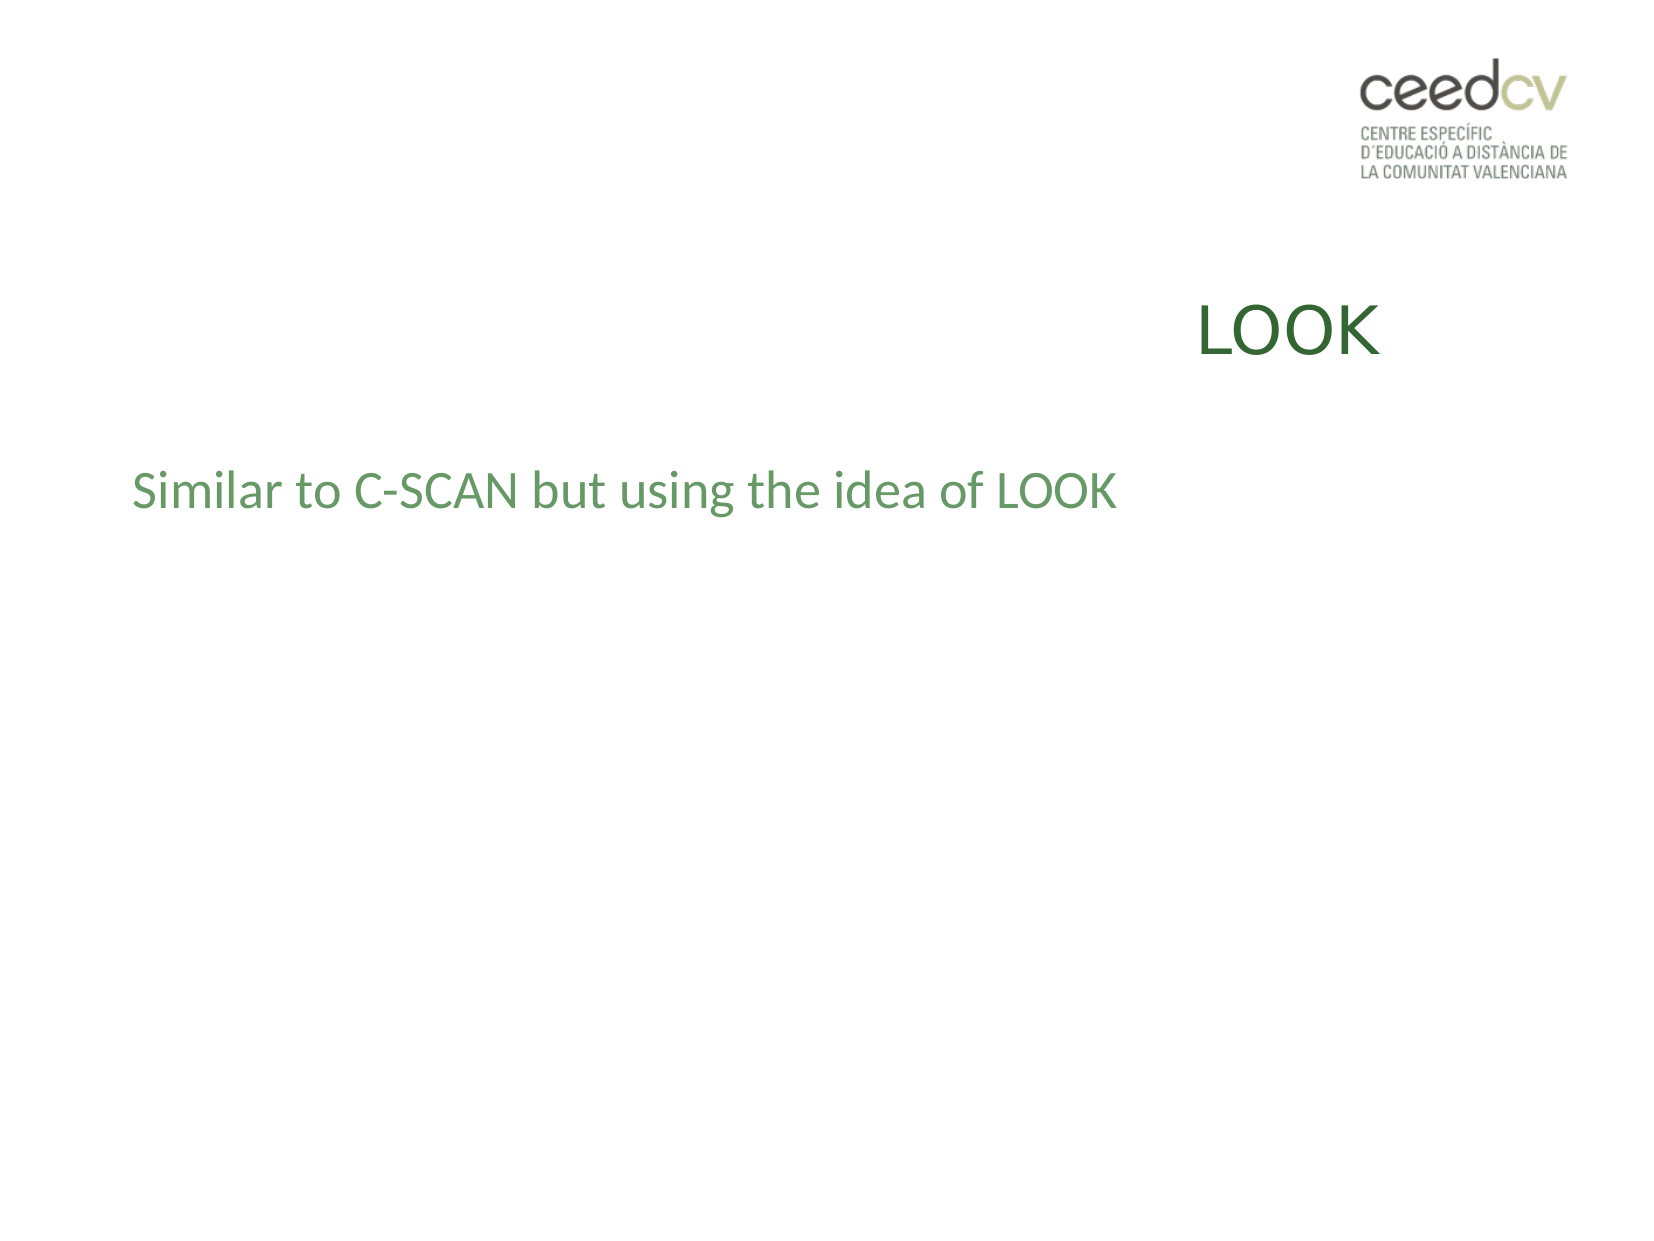

LOOK
Similar to C-SCAN but using the idea of LOOK